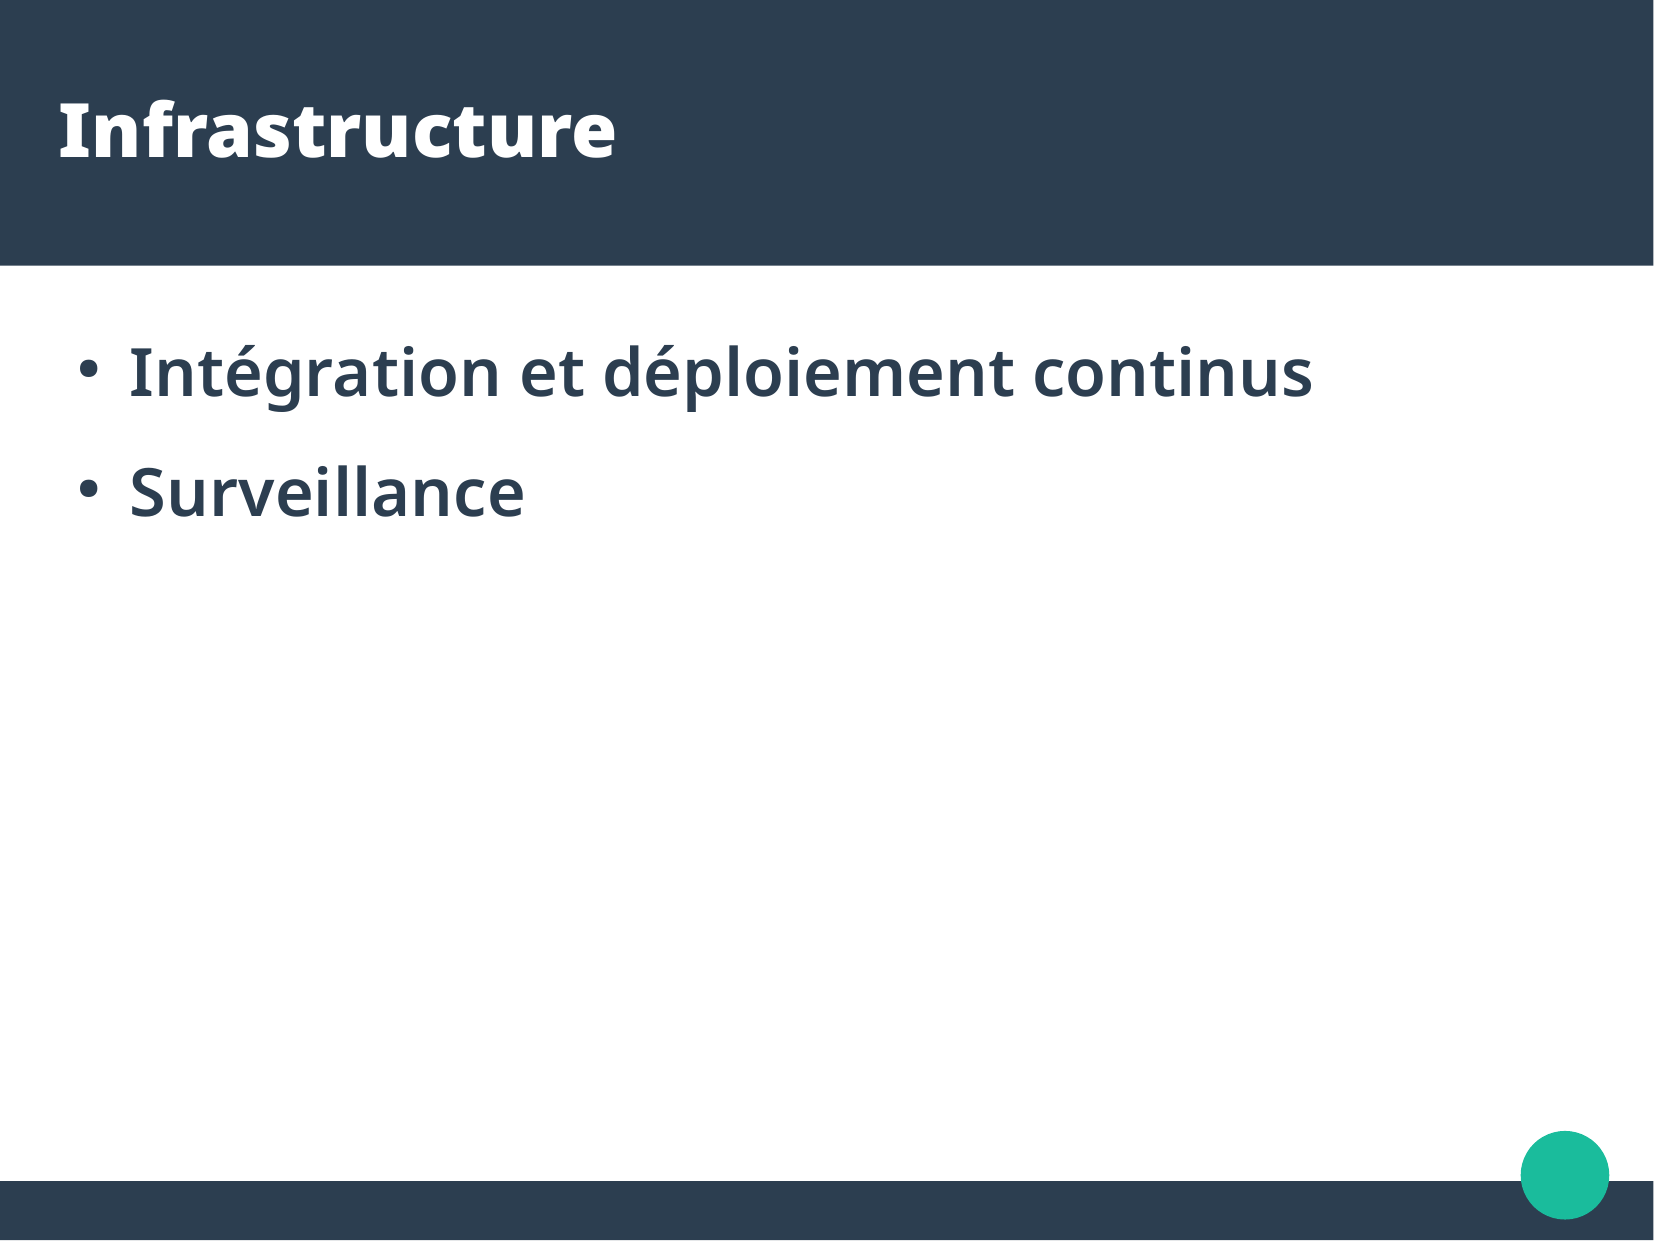

# Infrastructure
Intégration et déploiement continus
Surveillance